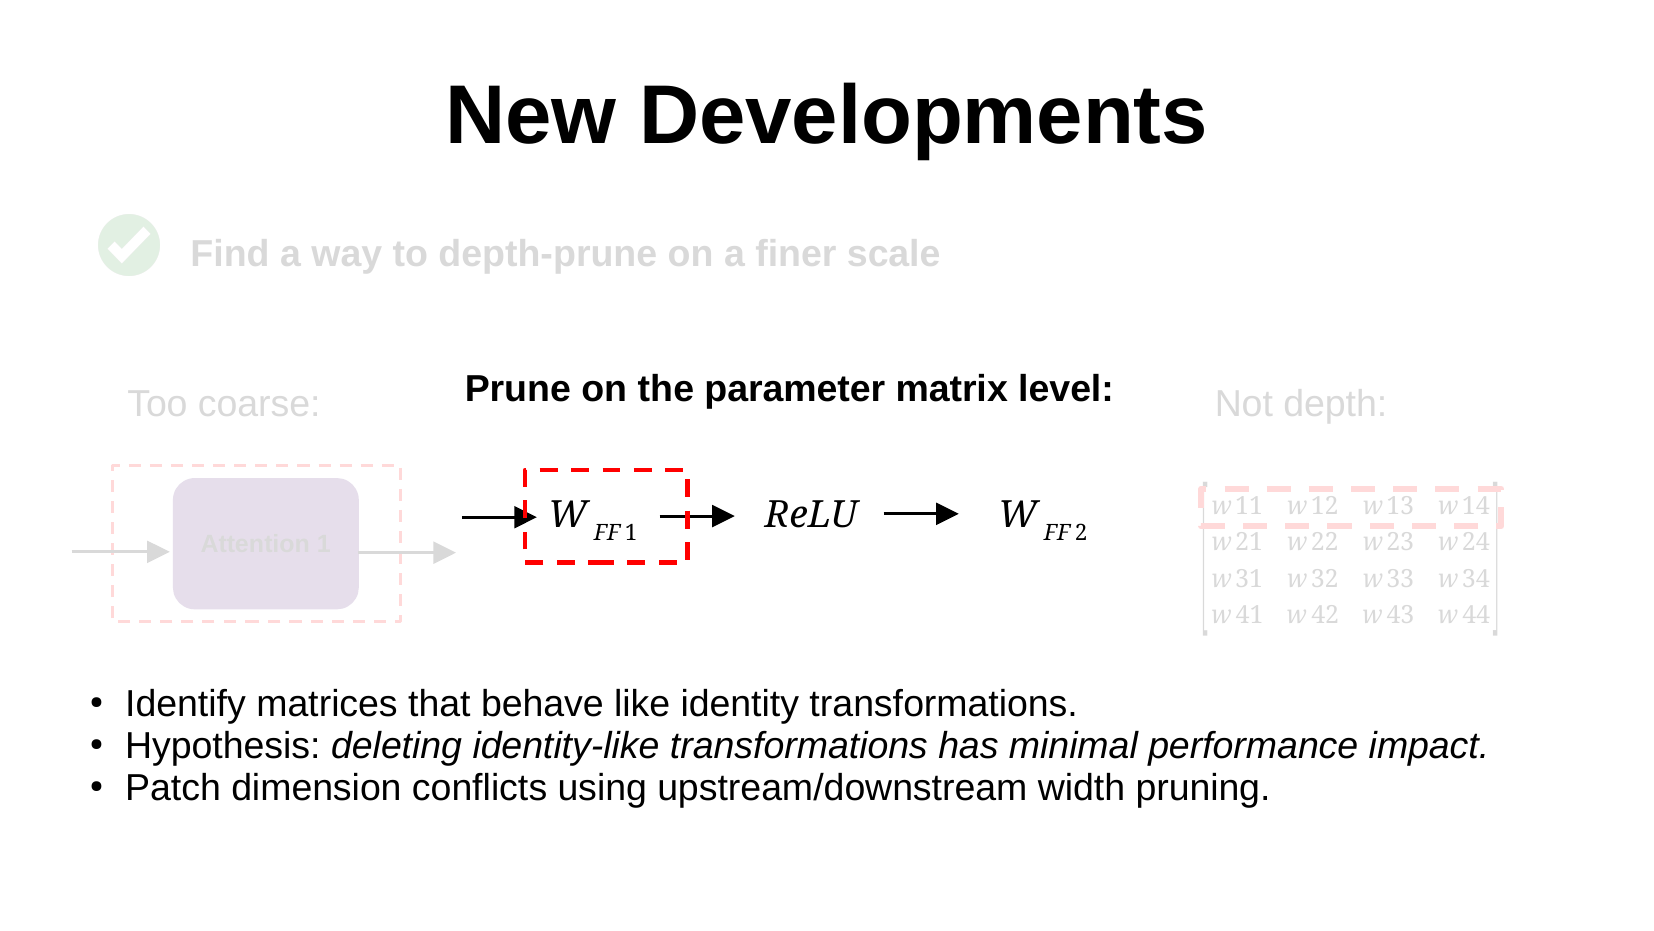

# New Developments
Find a way to depth-prune on a finer scale
Prune on the parameter matrix level:
Too coarse:
Not depth:
Attention 1
Identify matrices that behave like identity transformations.
Hypothesis: deleting identity-like transformations has minimal performance impact.
Patch dimension conflicts using upstream/downstream width pruning.